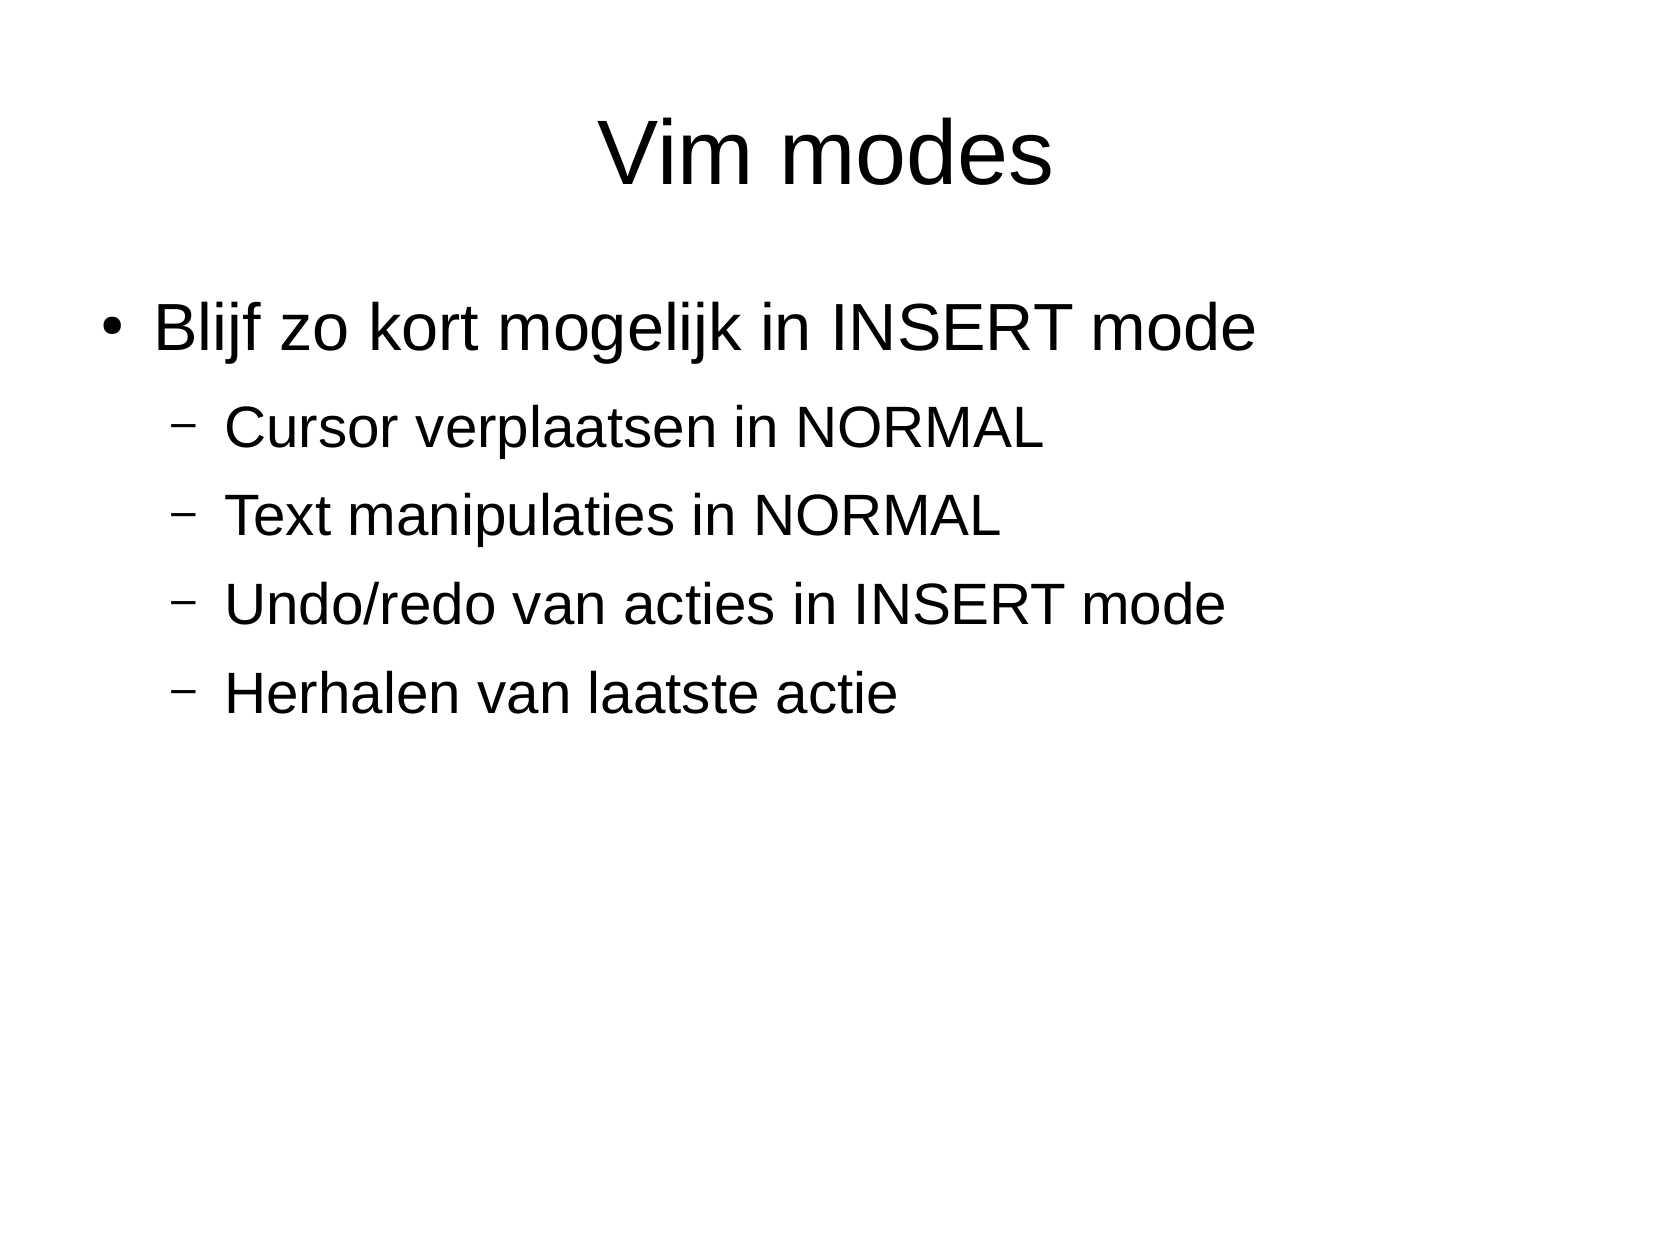

# Vim modes
Blijf zo kort mogelijk in INSERT mode
Cursor verplaatsen in NORMAL
Text manipulaties in NORMAL
Undo/redo van acties in INSERT mode
Herhalen van laatste actie